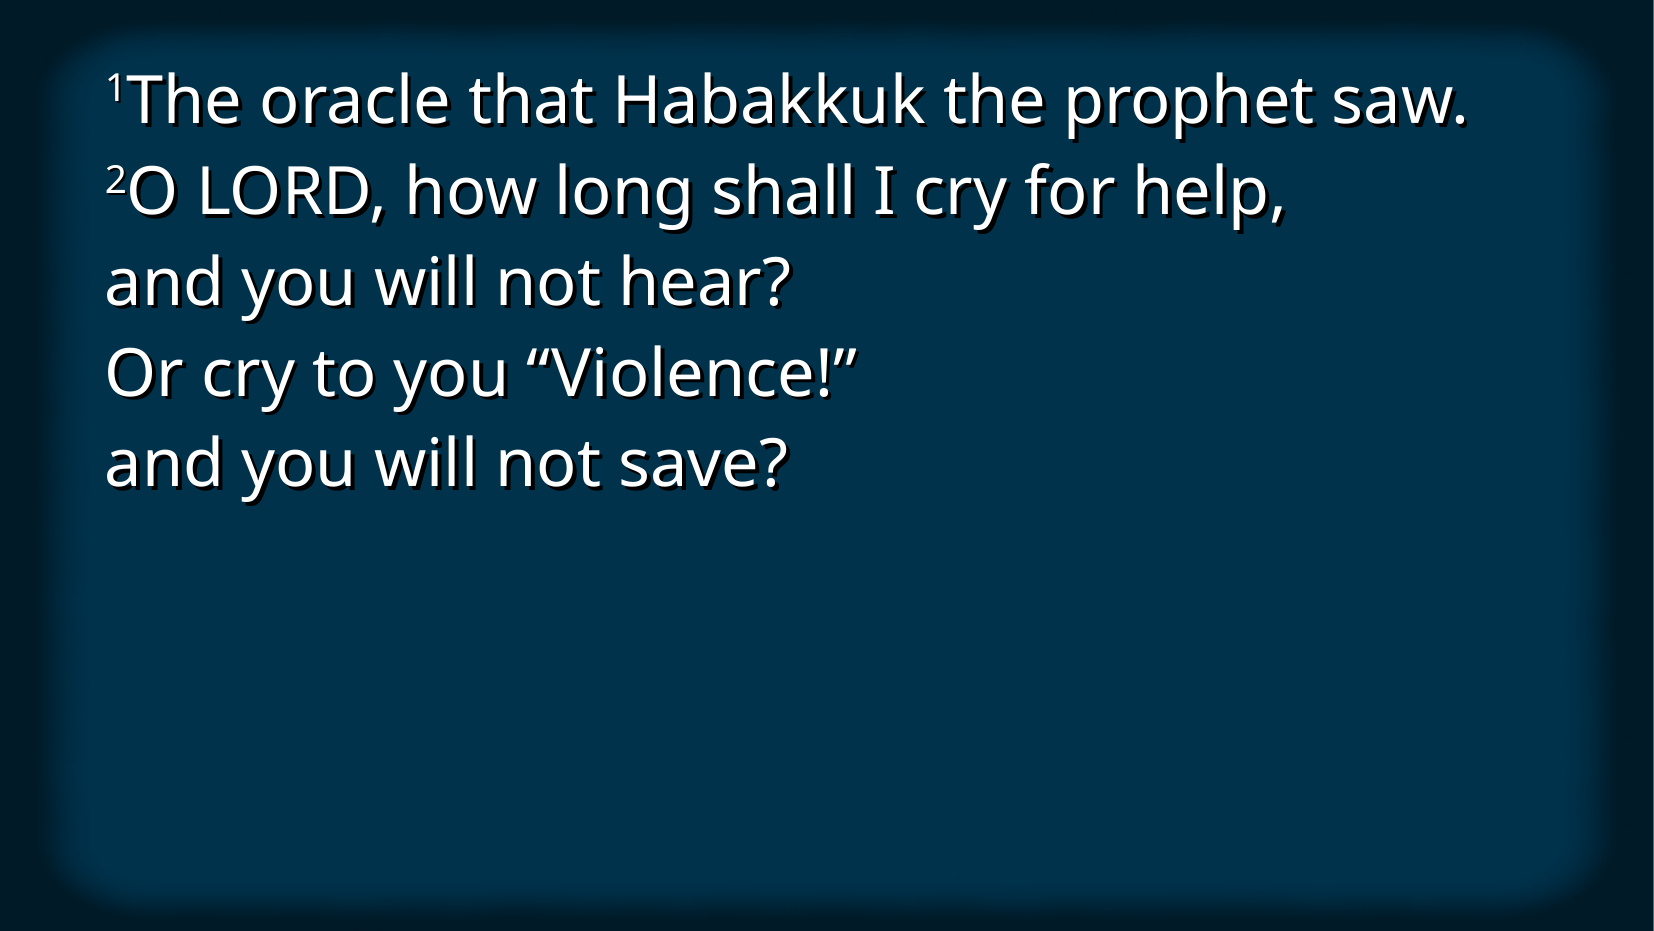

1The oracle that Habakkuk the prophet saw.
2O LORD, how long shall I cry for help,
and you will not hear?
Or cry to you “Violence!”
and you will not save?